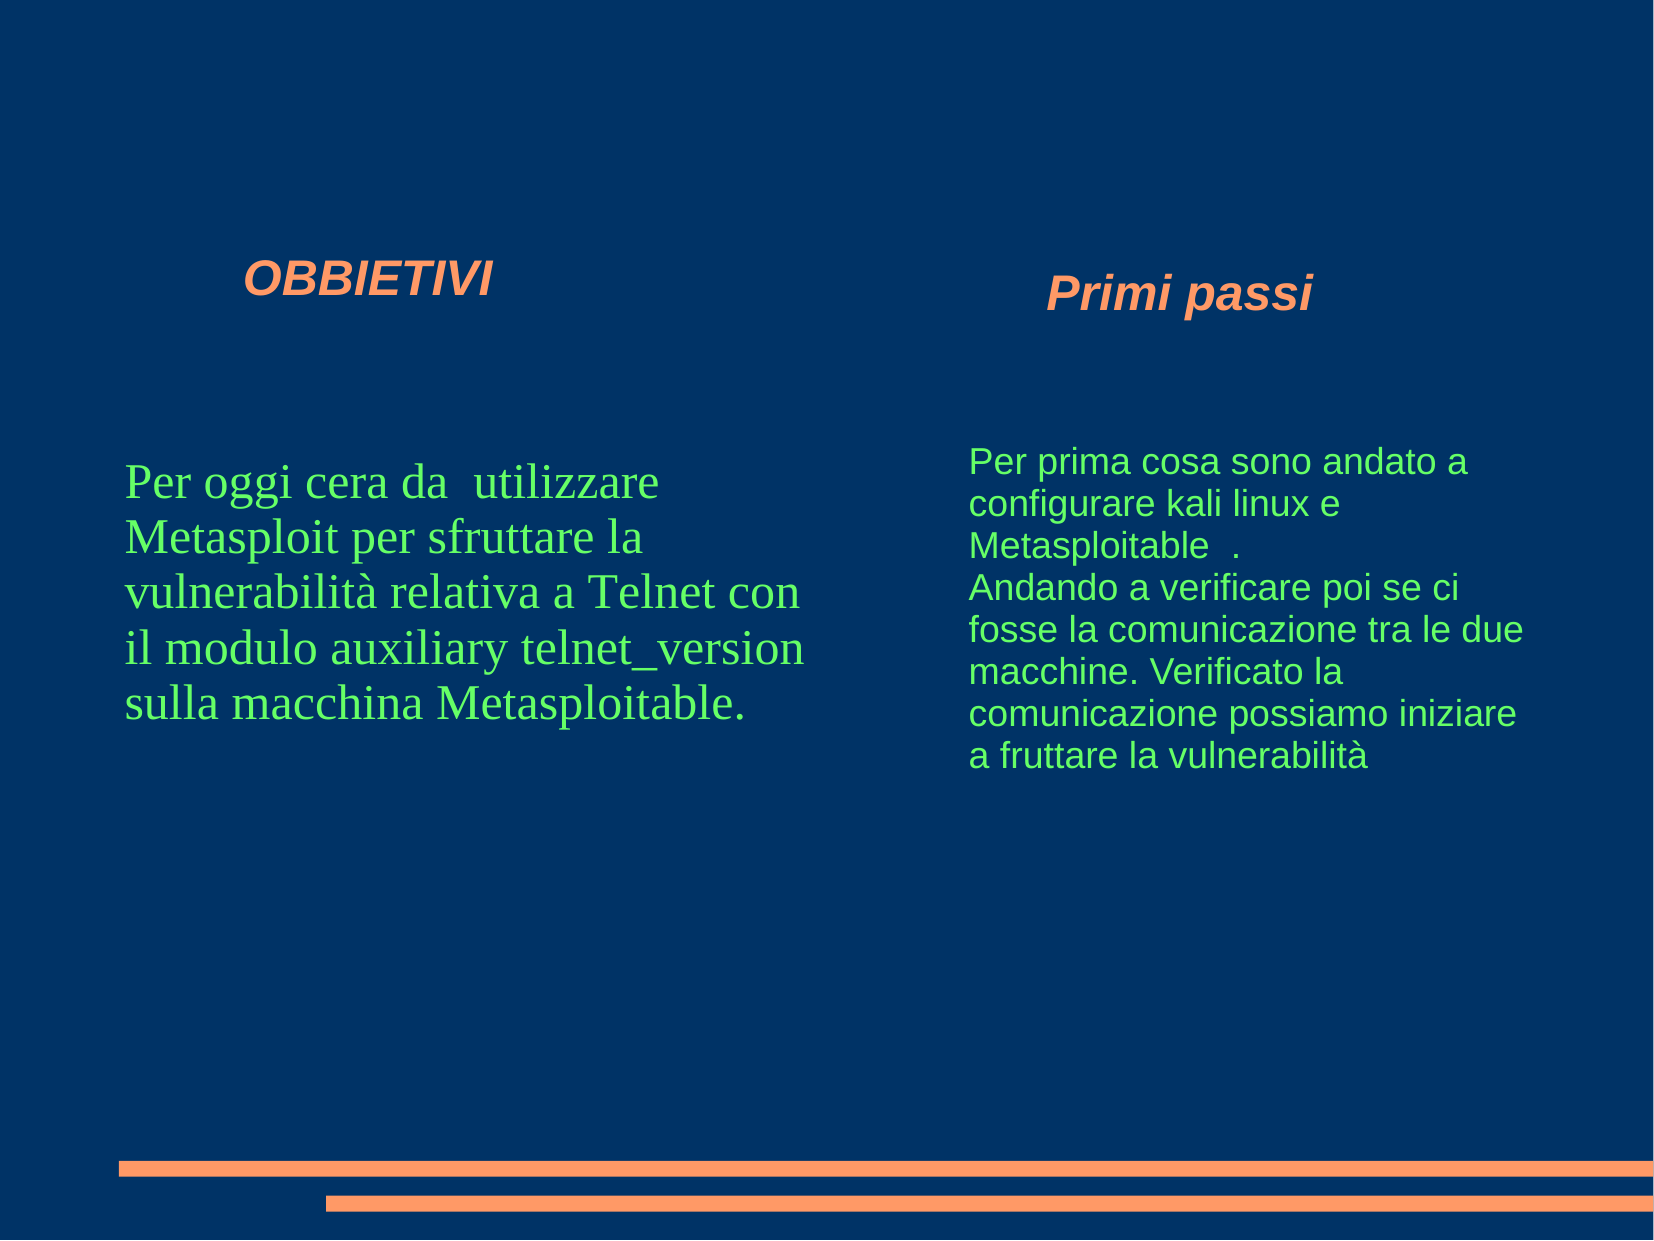

# OBBIETIVI
Primi passi
Per prima cosa sono andato a configurare kali linux e Metasploitable .
Andando a verificare poi se ci fosse la comunicazione tra le due macchine. Verificato la comunicazione possiamo iniziare a fruttare la vulnerabilità
Per oggi cera da utilizzare Metasploit per sfruttare la vulnerabilità relativa a Telnet con il modulo auxiliary telnet_version sulla macchina Metasploitable.